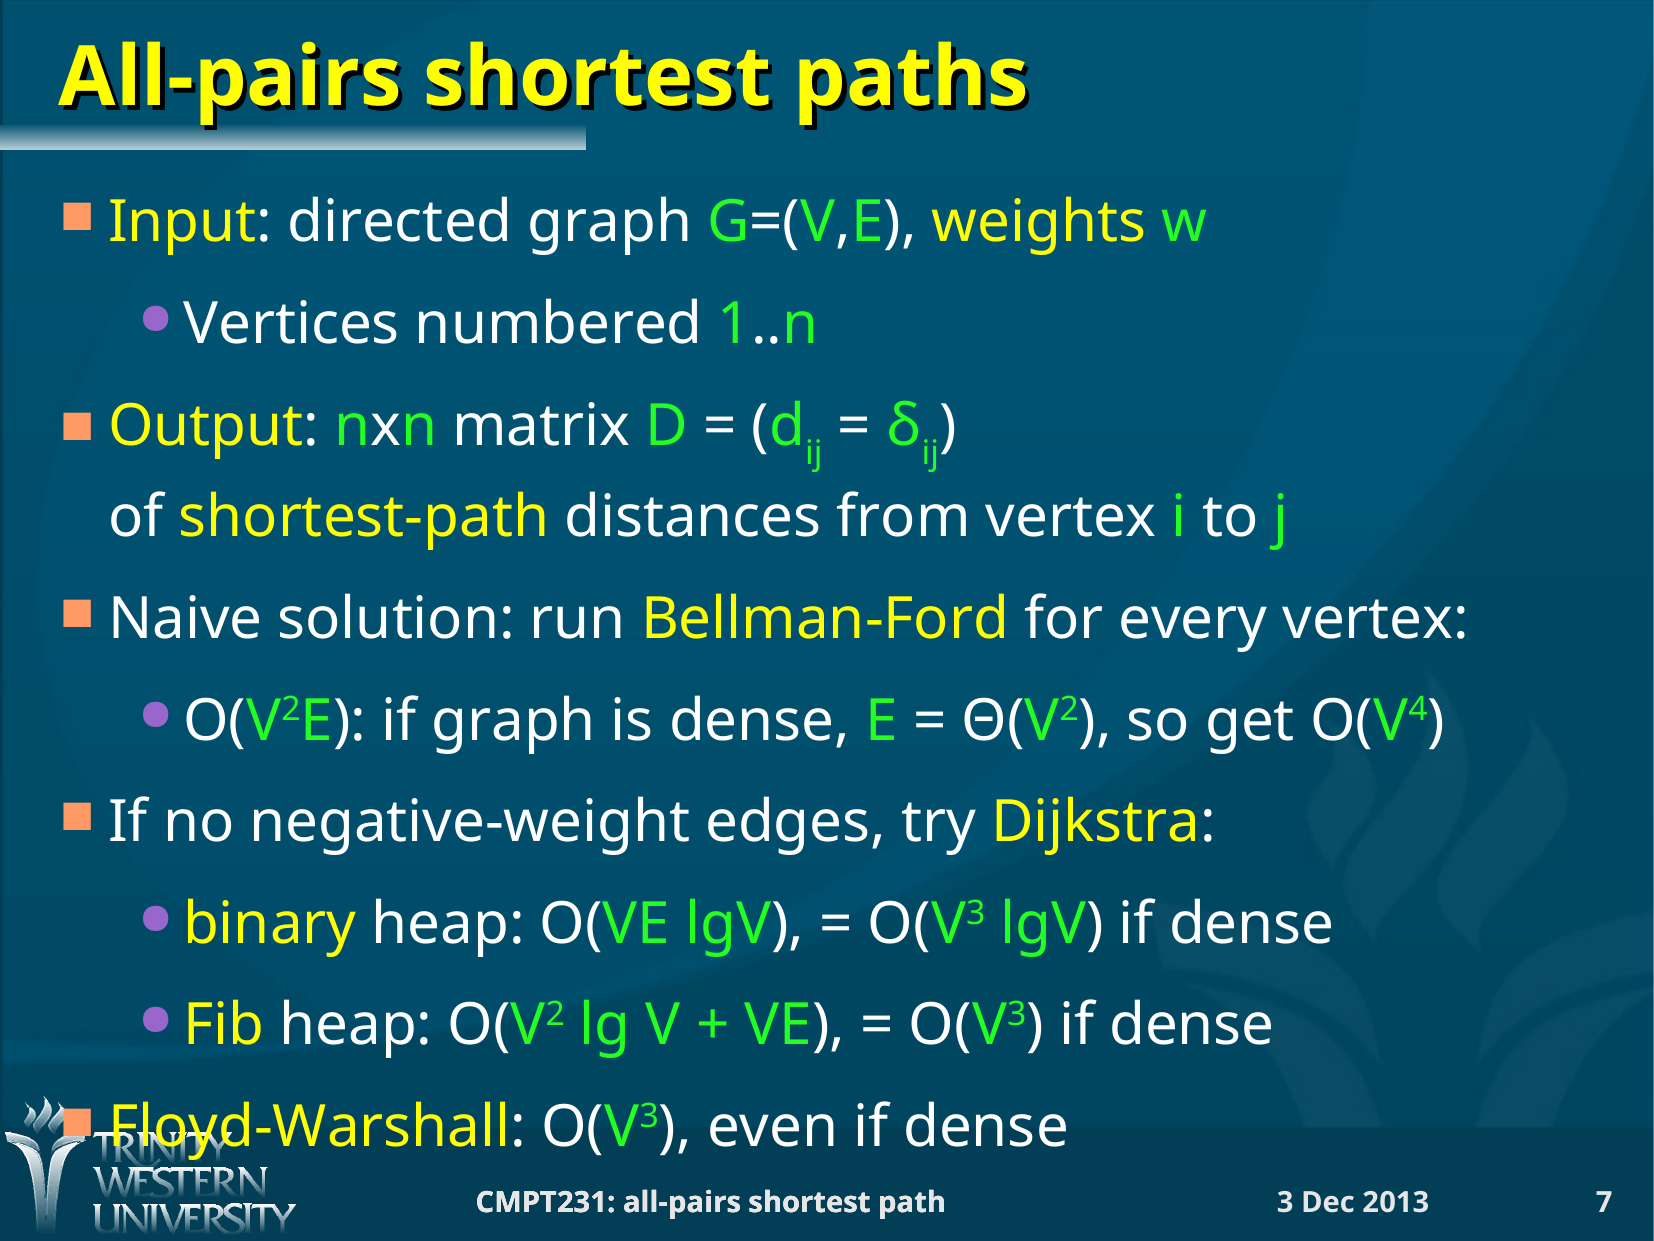

# All-pairs shortest paths
Input: directed graph G=(V,E), weights w
Vertices numbered 1..n
Output: nxn matrix D = (dij = δij)
of shortest-path distances from vertex i to j
Naive solution: run Bellman-Ford for every vertex:
O(V2E): if graph is dense, E = Θ(V2), so get O(V4)
If no negative-weight edges, try Dijkstra:
binary heap: O(VE lgV), = O(V3 lgV) if dense
Fib heap: O(V2 lg V + VE), = O(V3) if dense
Floyd-Warshall: O(V3), even if dense
CMPT231: all-pairs shortest path
3 Dec 2013
7